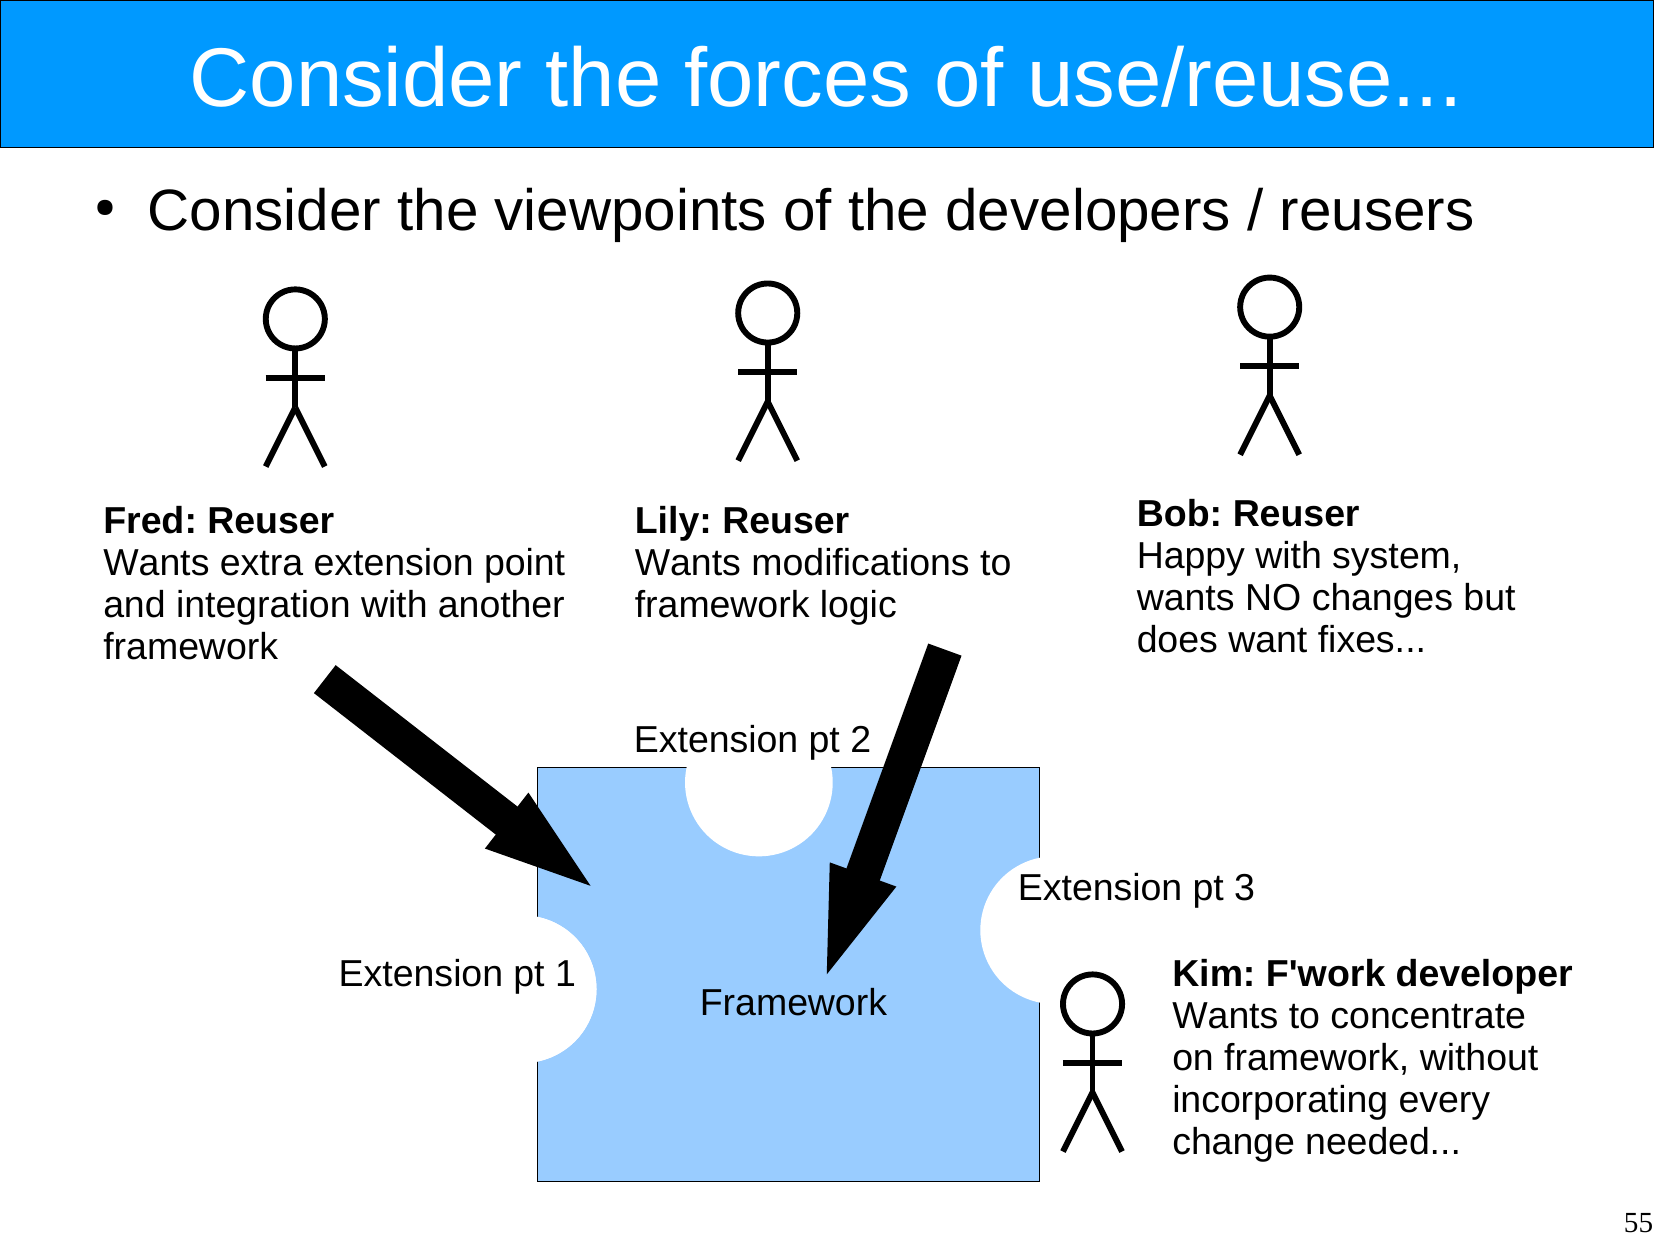

# Consider the forces of use/reuse...
Consider the viewpoints of the developers / reusers
Bob: Reuser
Happy with system,
wants NO changes but
does want fixes...
Fred: Reuser
Wants extra extension point
and integration with another
framework
Lily: Reuser
Wants modifications to
framework logic
Extension pt 2
Extension pt 3
Extension pt 1
Kim: F'work developer
Wants to concentrate
on framework, without
incorporating every
change needed...
Framework
55